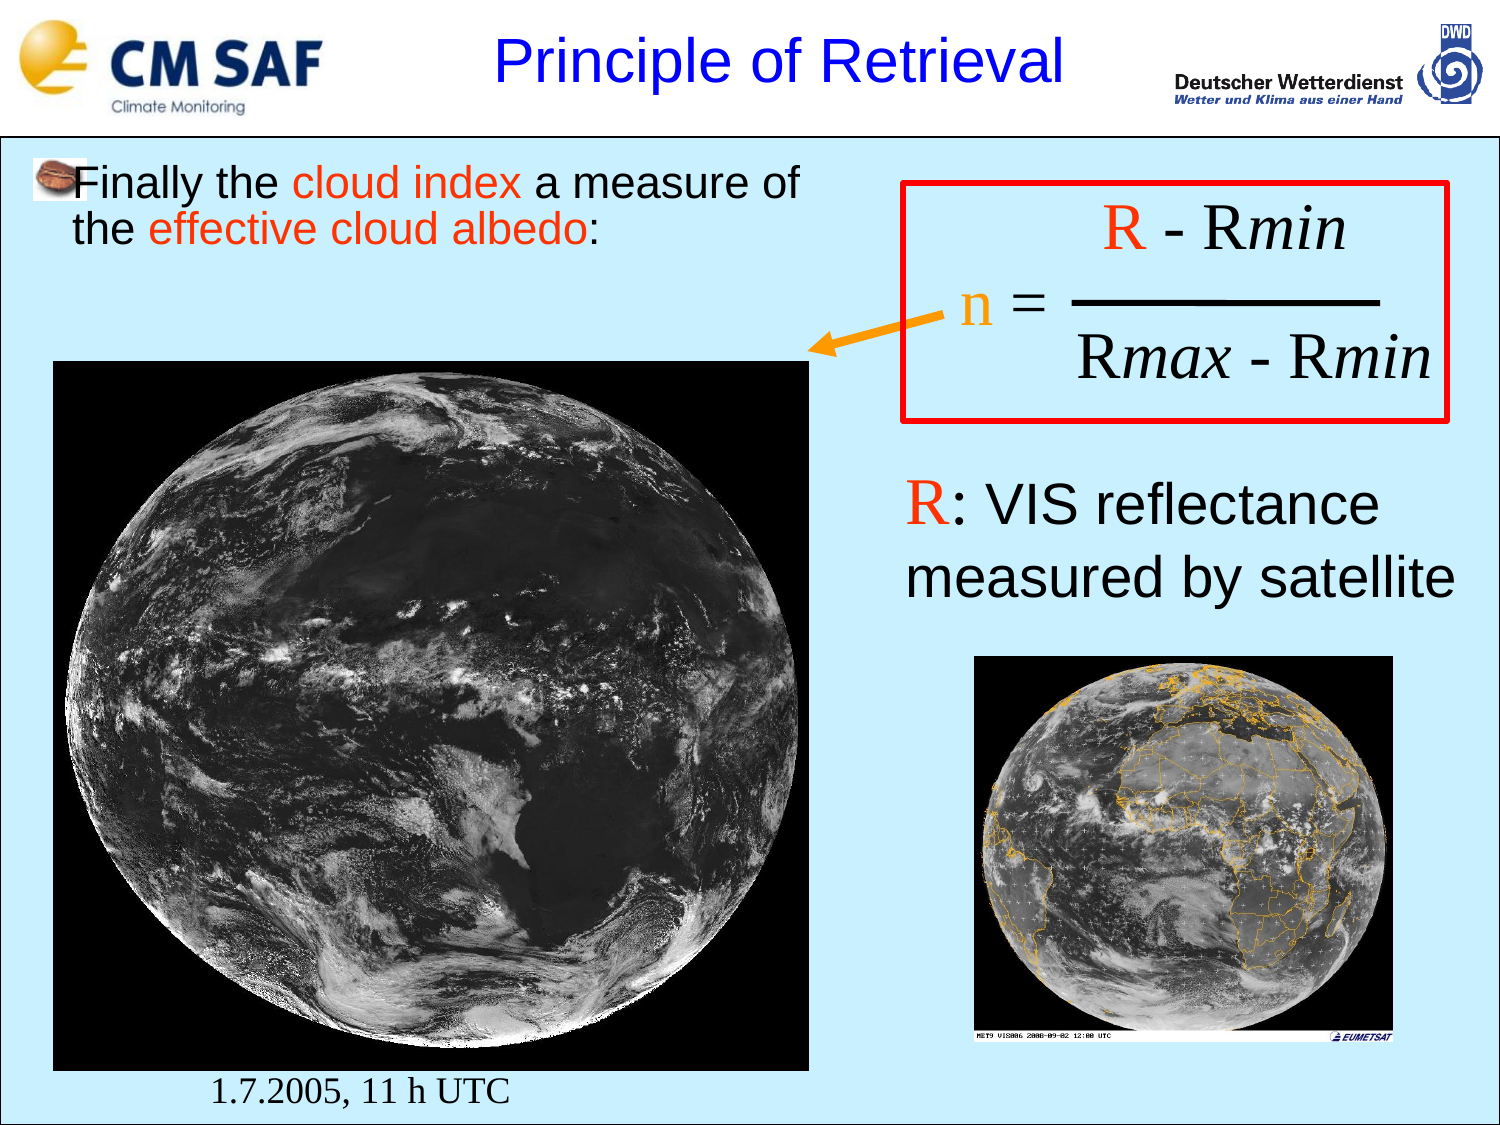

Principle of Retrieval
# Finally the cloud index a measure of the effective cloud albedo:
 R - Rmin
n =
Rmax - Rmin
R: VIS reflectance
measured by satellite
1.7.2005, 11 h UTC